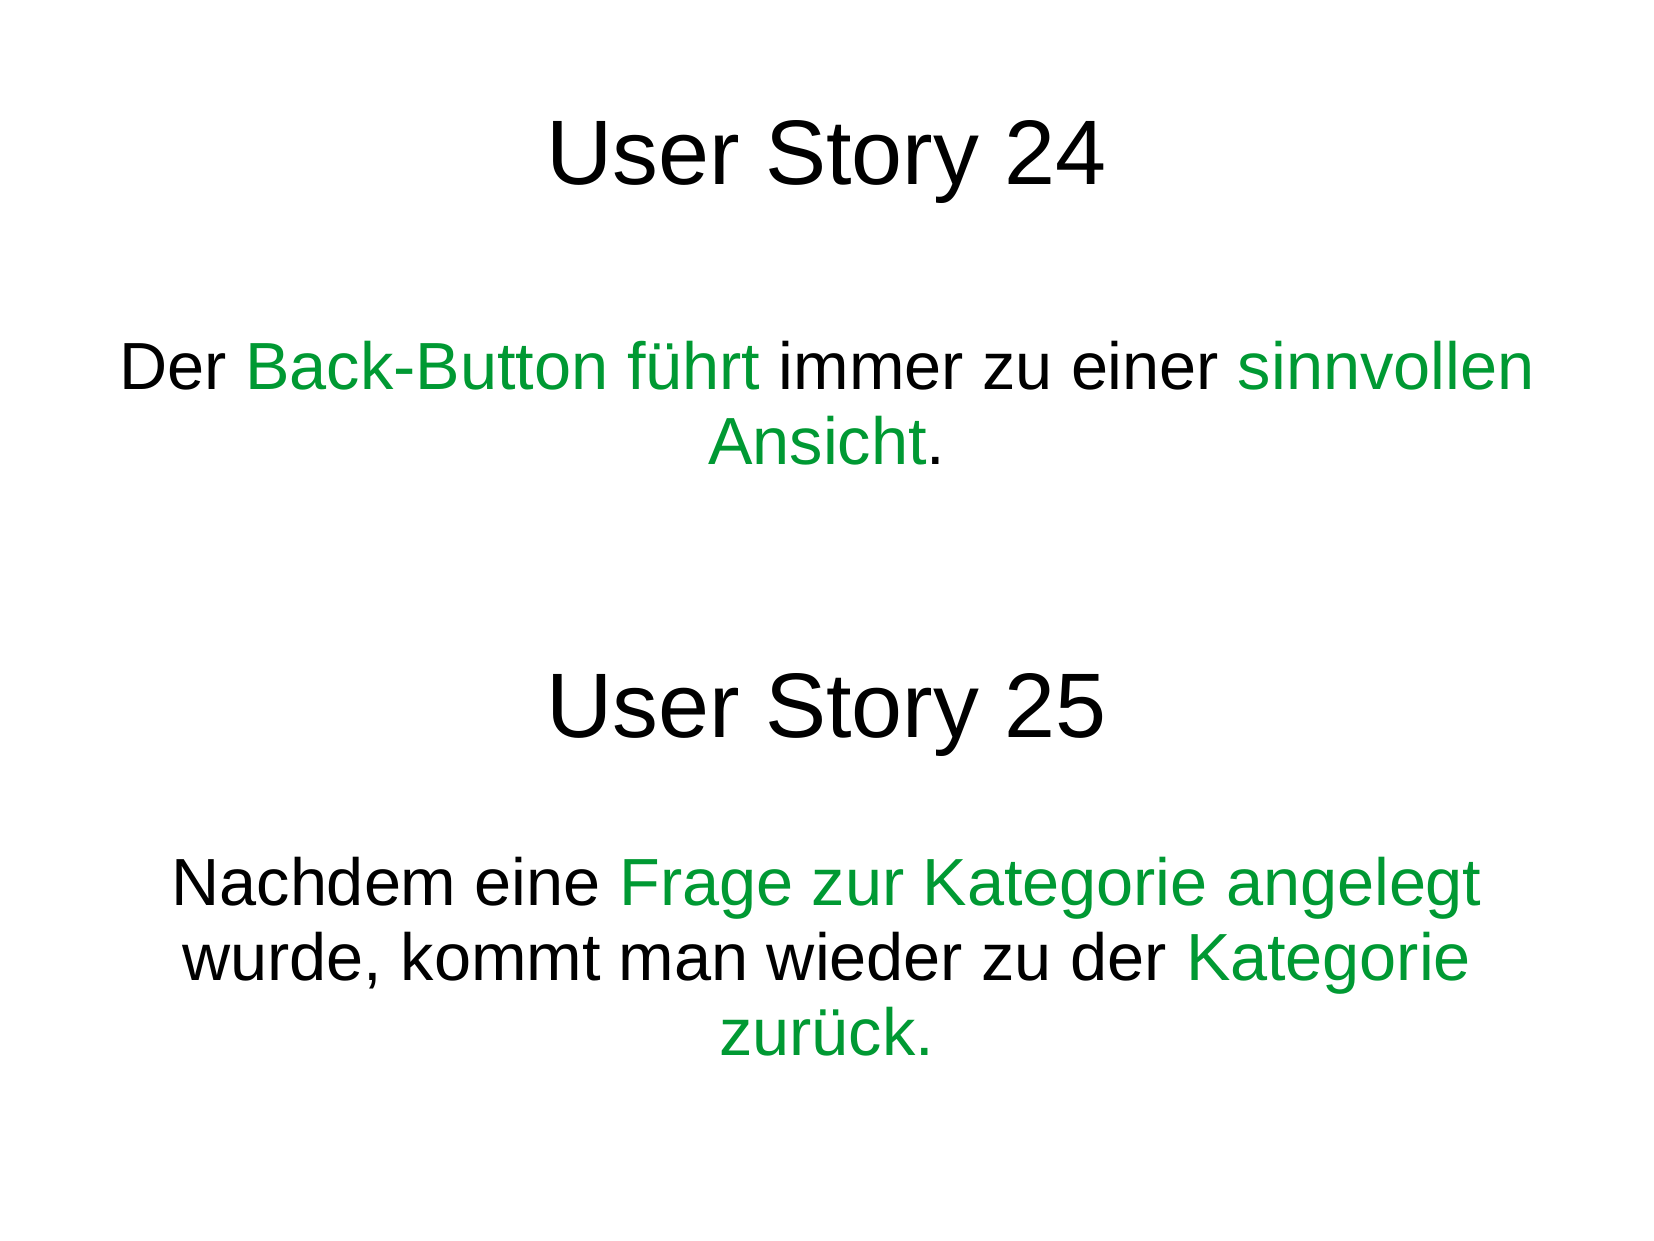

# User Story 24
Der Back-Button führt immer zu einer sinnvollen Ansicht.
User Story 25
Nachdem eine Frage zur Kategorie angelegt wurde, kommt man wieder zu der Kategorie zurück.